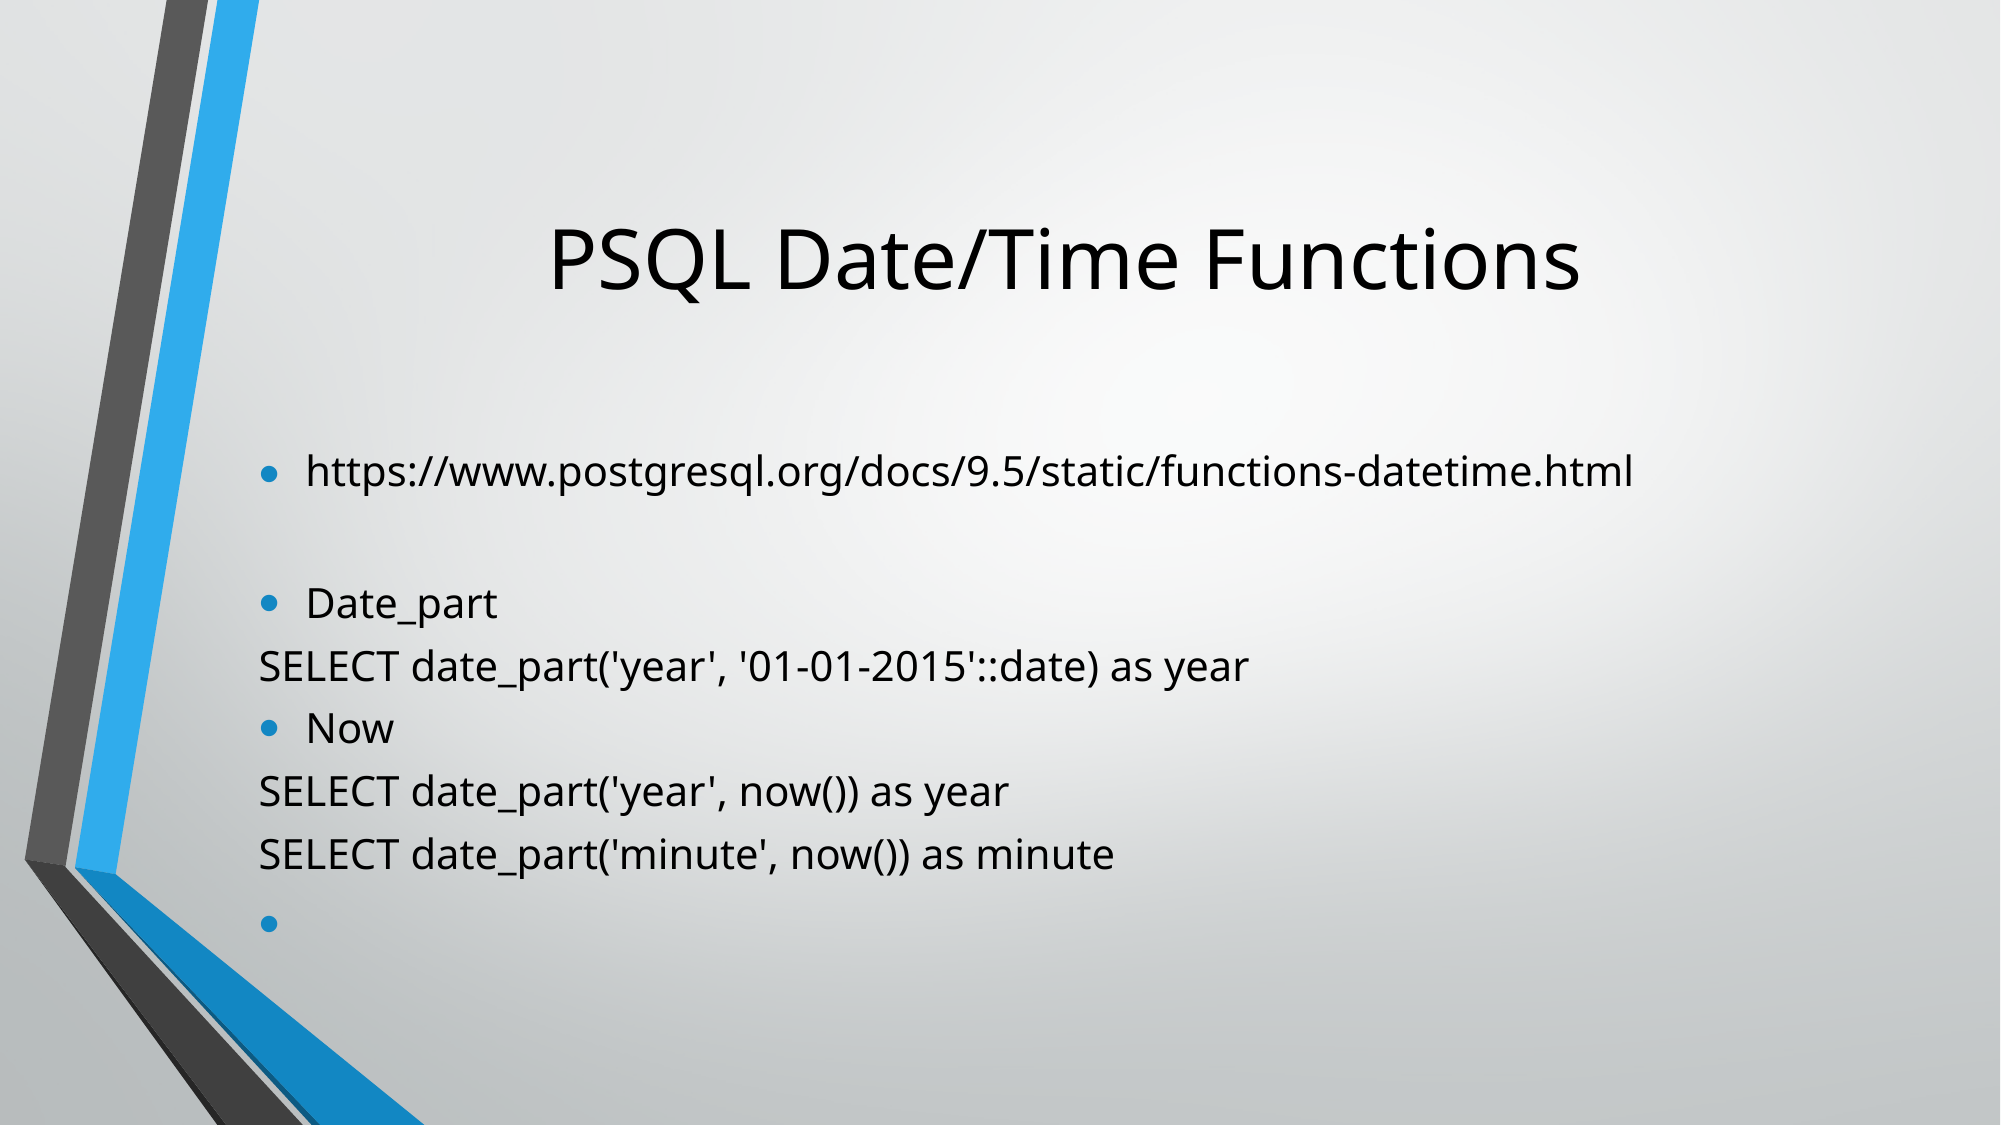

# PSQL Date/Time Functions
https://www.postgresql.org/docs/9.5/static/functions-datetime.html
Date_part
SELECT date_part('year', '01-01-2015'::date) as year
Now
SELECT date_part('year', now()) as year
SELECT date_part('minute', now()) as minute